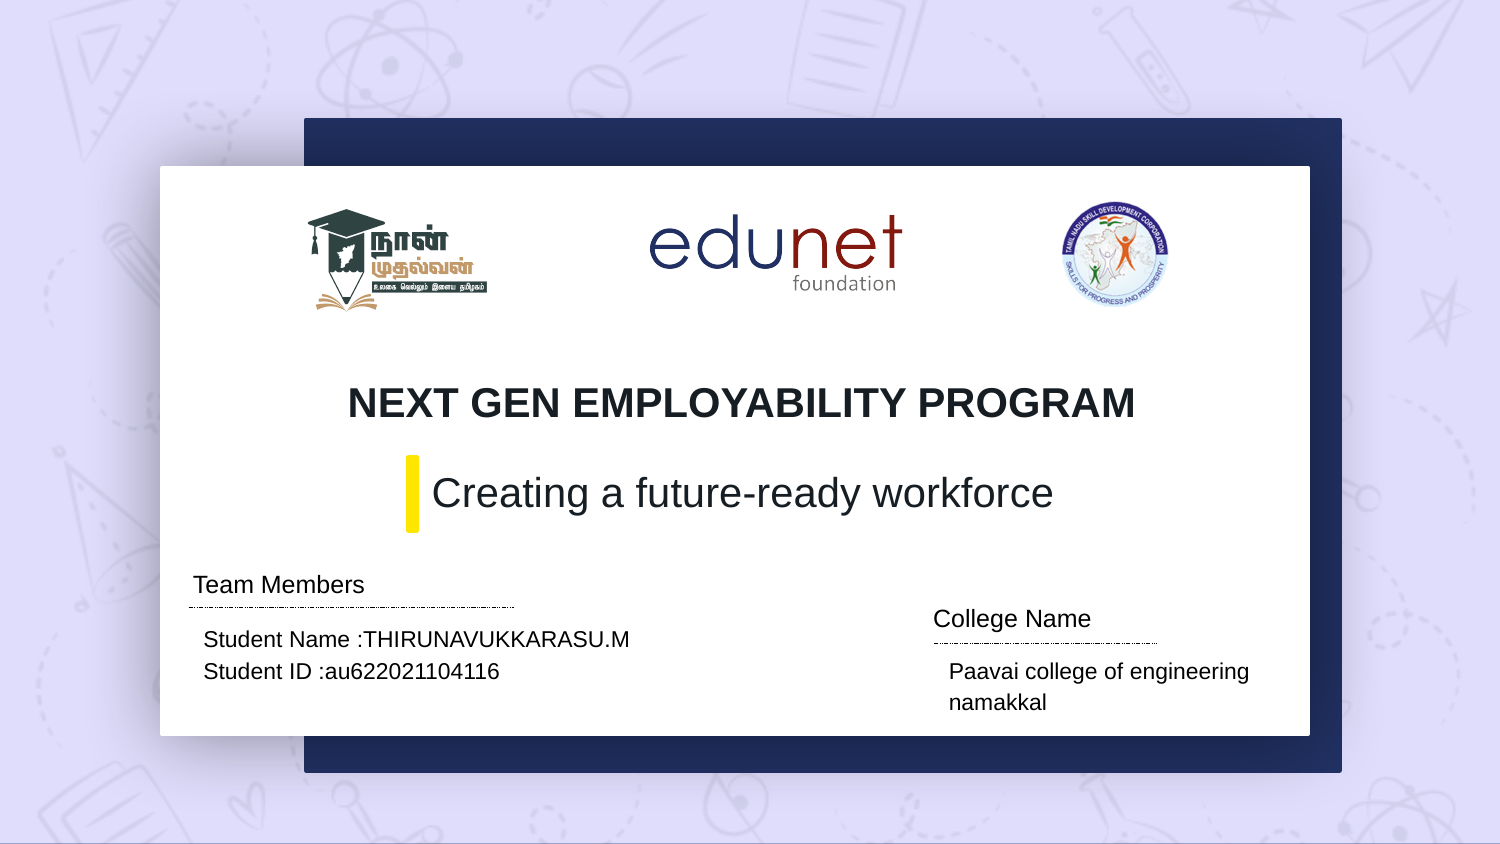

NEXT GEN EMPLOYABILITY PROGRAM
Creating a future-ready workforce
Team Members
College Name
Student Name :THIRUNAVUKKARASU.M
Student ID :au622021104116
Paavai college of engineering
namakkal